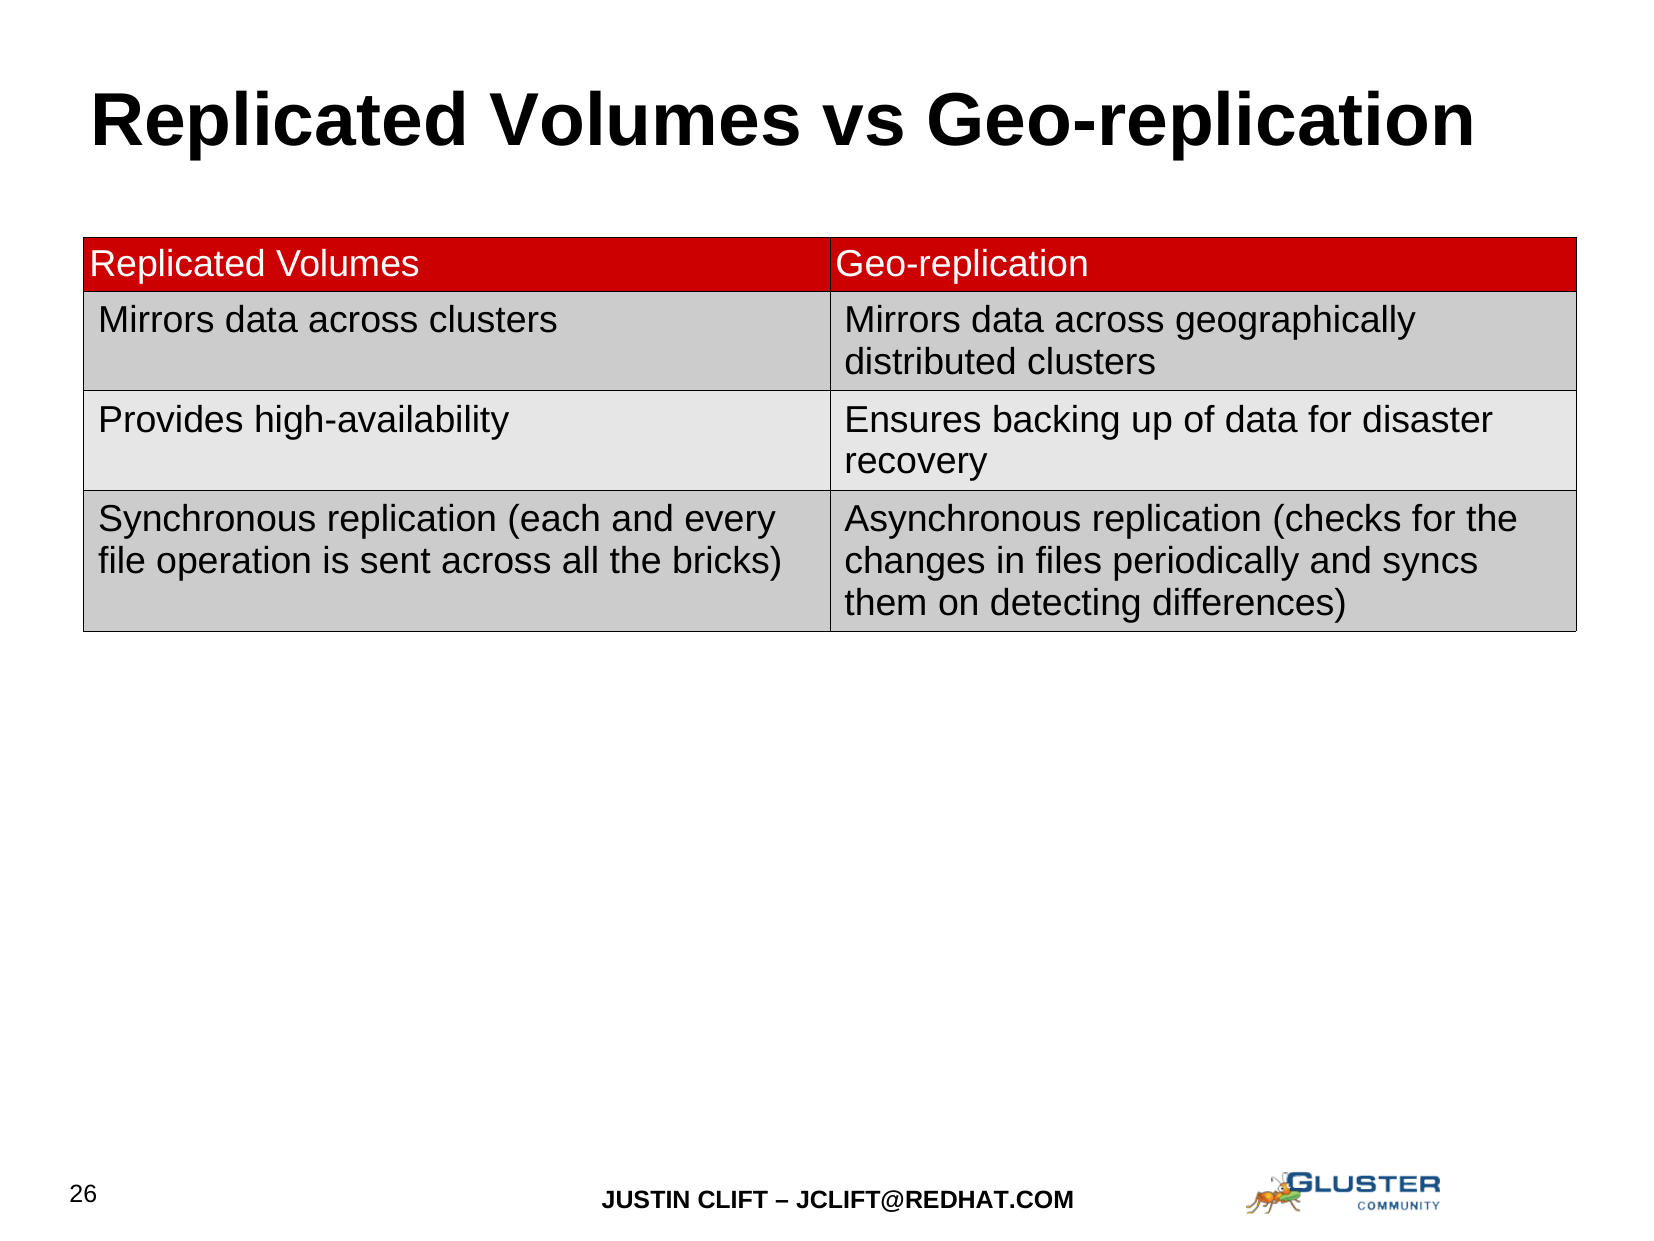

# Replicated Volumes vs Geo-replication
| Replicated Volumes | Geo-replication |
| --- | --- |
| Mirrors data across clusters | Mirrors data across geographically distributed clusters |
| Provides high-availability | Ensures backing up of data for disaster recovery |
| Synchronous replication (each and every file operation is sent across all the bricks) | Asynchronous replication (checks for the changes in files periodically and syncs them on detecting differences) |